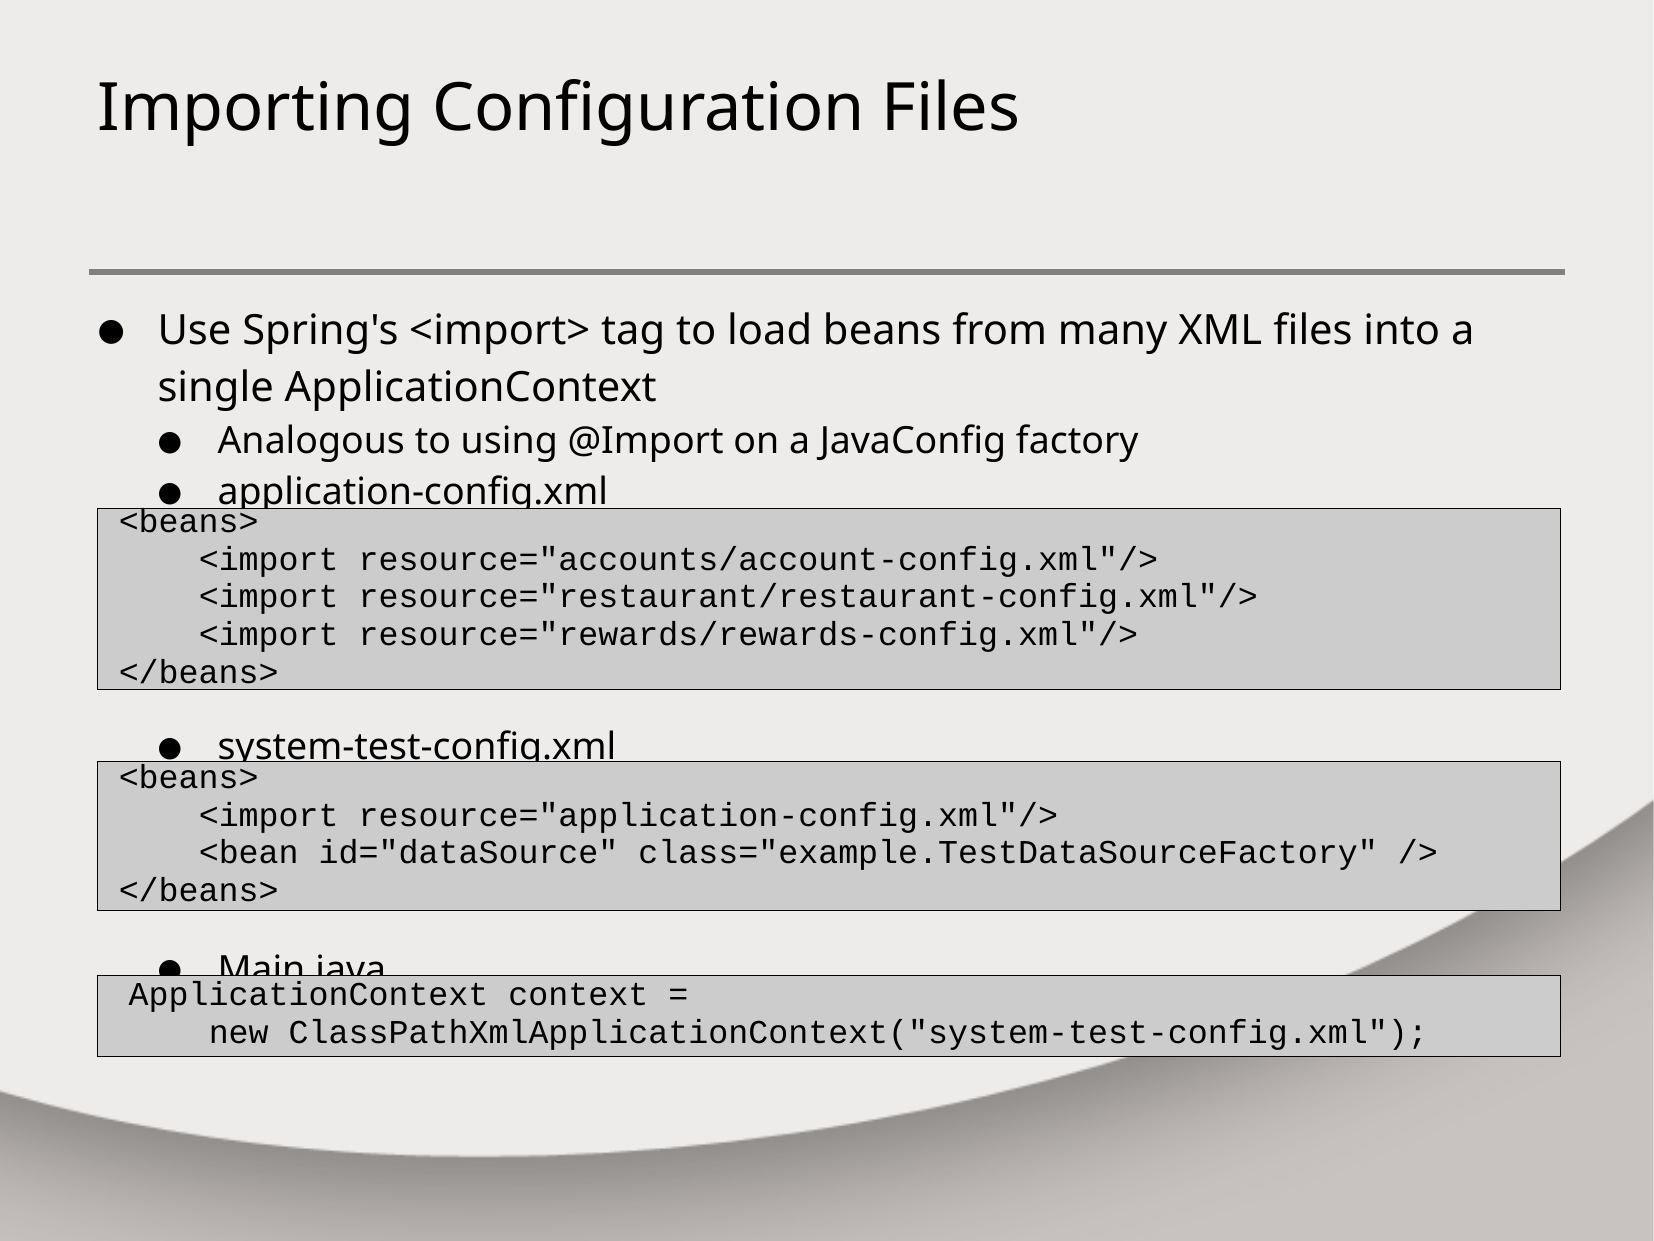

# Importing Configuration Files
Use Spring's <import> tag to load beans from many XML files into a single ApplicationContext
Analogous to using @Import on a JavaConfig factory
application-config.xml
system-test-config.xml
Main.java
<beans>
 <import resource="accounts/account-config.xml"/>
 <import resource="restaurant/restaurant-config.xml"/>
 <import resource="rewards/rewards-config.xml"/>
</beans>
<beans>
 <import resource="application-config.xml"/>
 <bean id="dataSource" class="example.TestDataSourceFactory" />
</beans>
ApplicationContext context =
 new ClassPathXmlApplicationContext("system-test-config.xml");